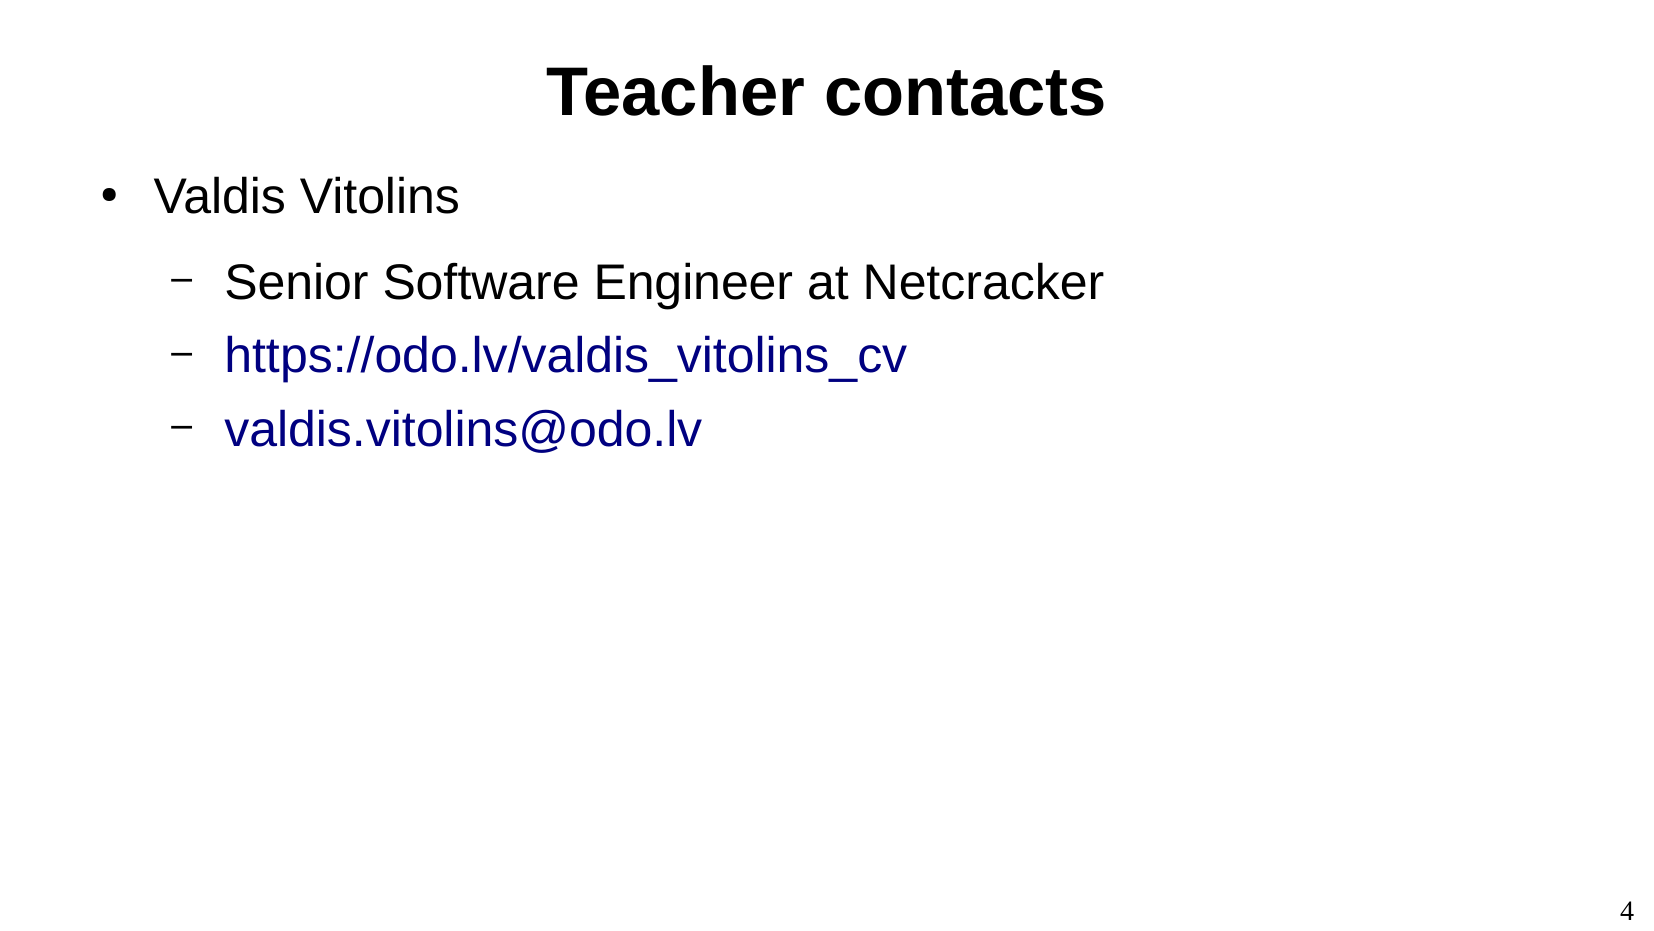

# Teacher contacts
Valdis Vitolins
Senior Software Engineer at Netcracker
https://odo.lv/valdis_vitolins_cv
valdis.vitolins@odo.lv